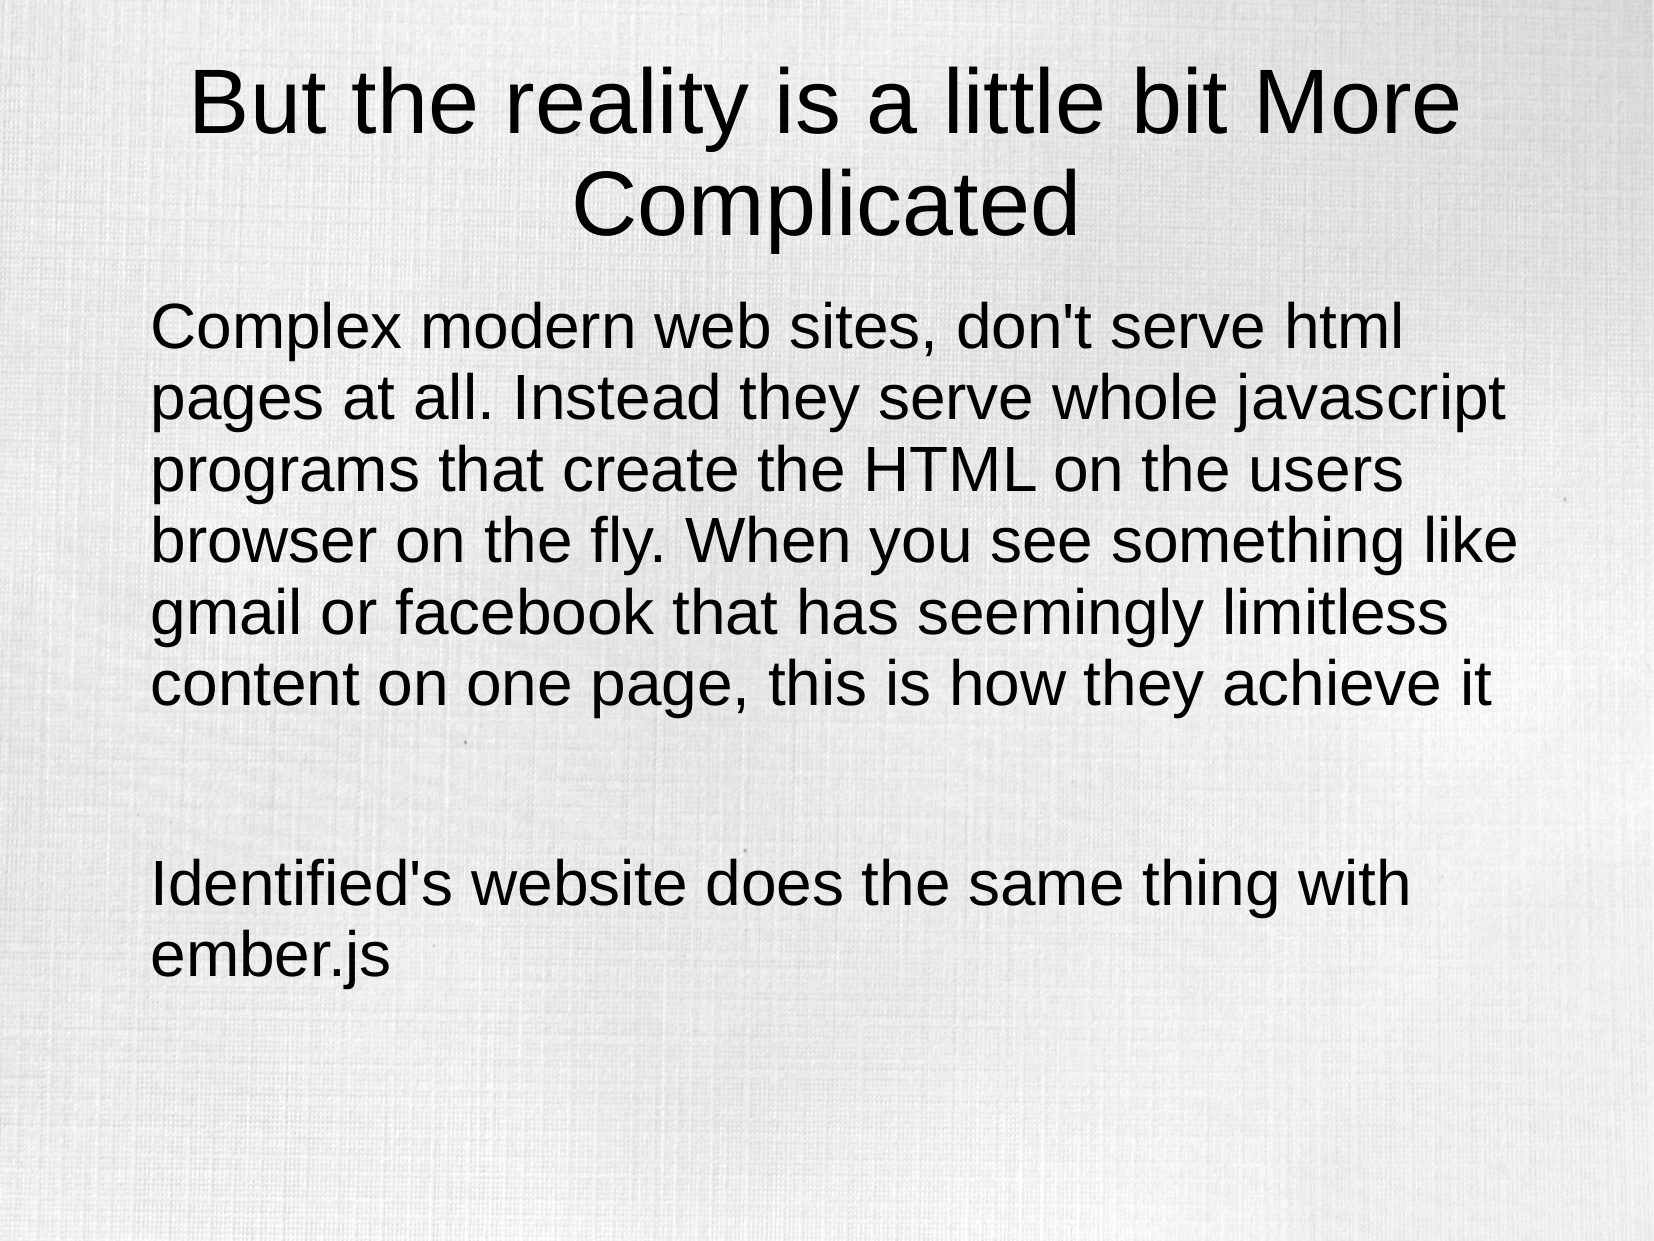

# But the reality is a little bit More Complicated
Complex modern web sites, don't serve html pages at all. Instead they serve whole javascript programs that create the HTML on the users browser on the fly. When you see something like gmail or facebook that has seemingly limitless content on one page, this is how they achieve it
Identified's website does the same thing with ember.js